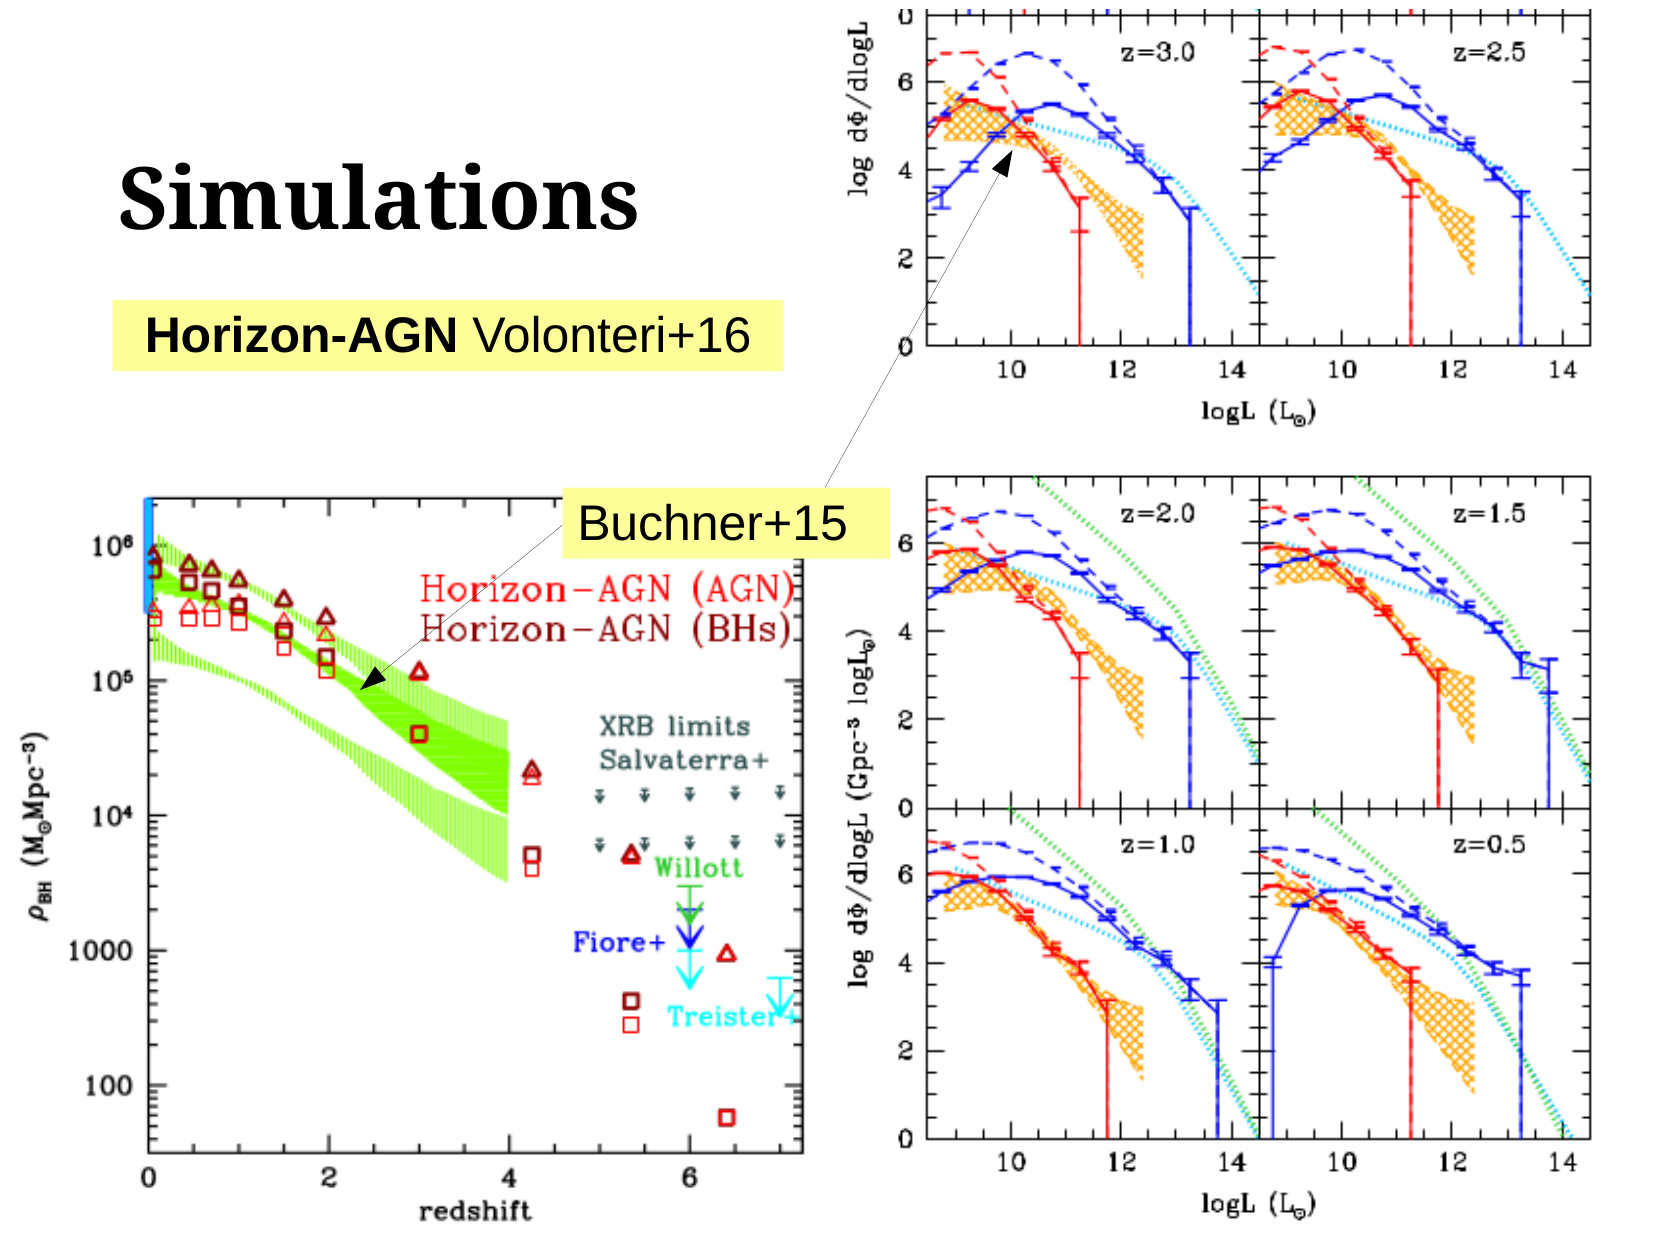

Became a standard for testing
cosmological simulations
and their AGN feedback
# Simulations
Horizon-AGN Volonteri+16
Buchner+15